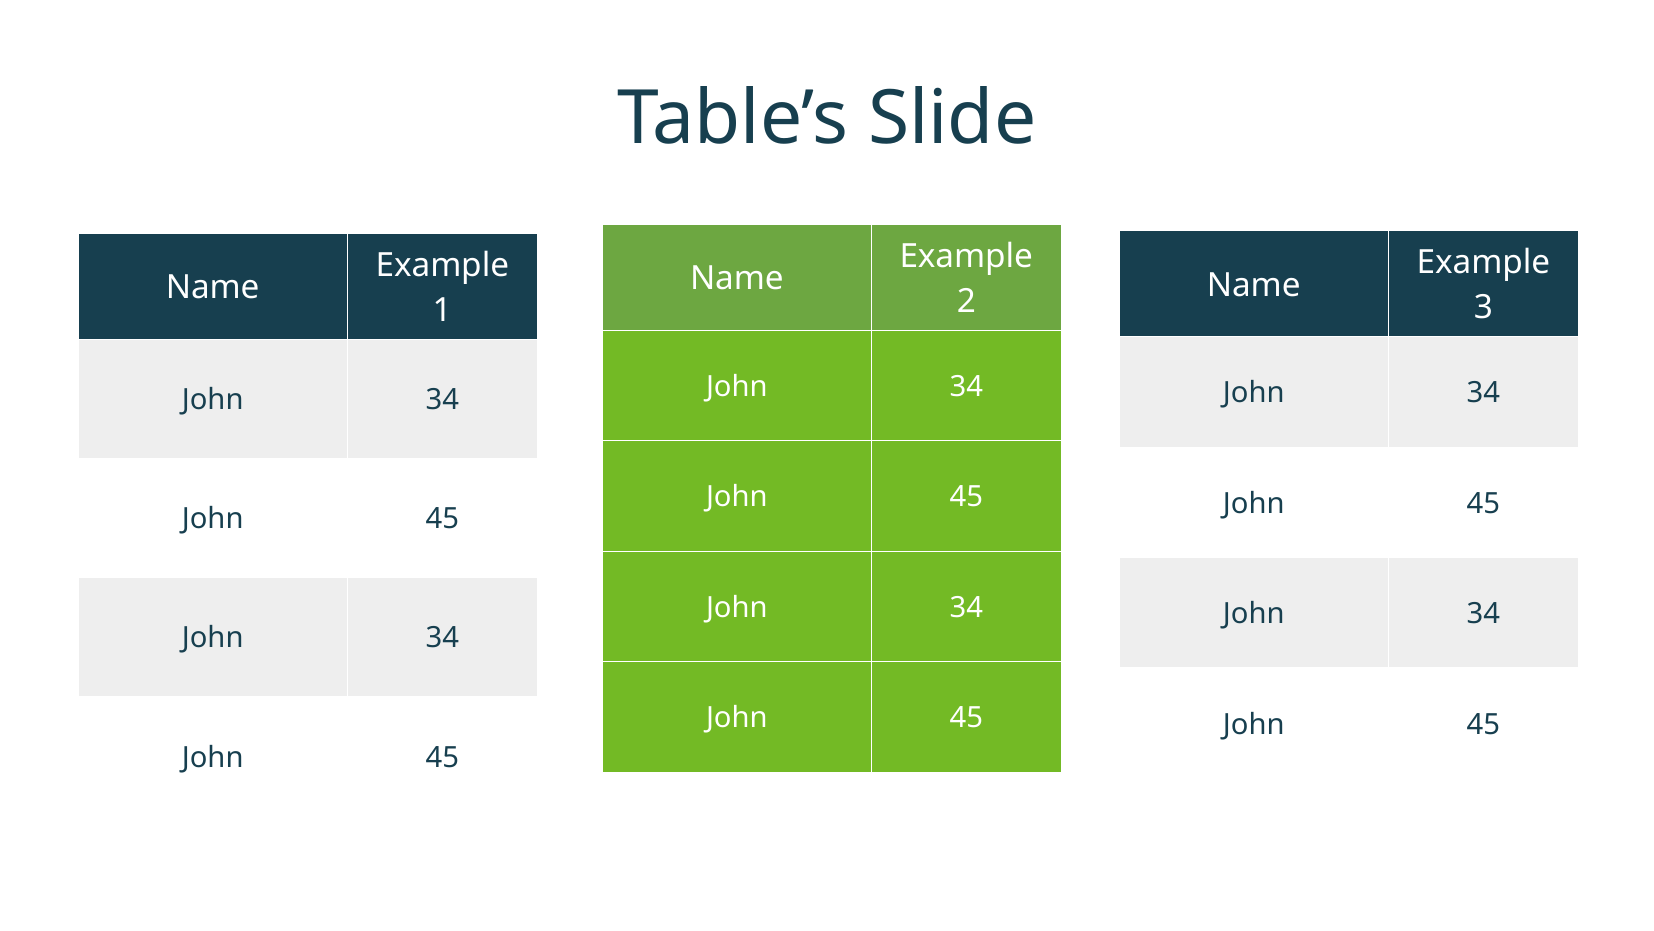

# Table’s Slide
| Name | Example 2 |
| --- | --- |
| John | 34 |
| John | 45 |
| John | 34 |
| John | 45 |
| Name | Example 3 |
| --- | --- |
| John | 34 |
| John | 45 |
| John | 34 |
| John | 45 |
| Name | Example 1 |
| --- | --- |
| John | 34 |
| John | 45 |
| John | 34 |
| John | 45 |